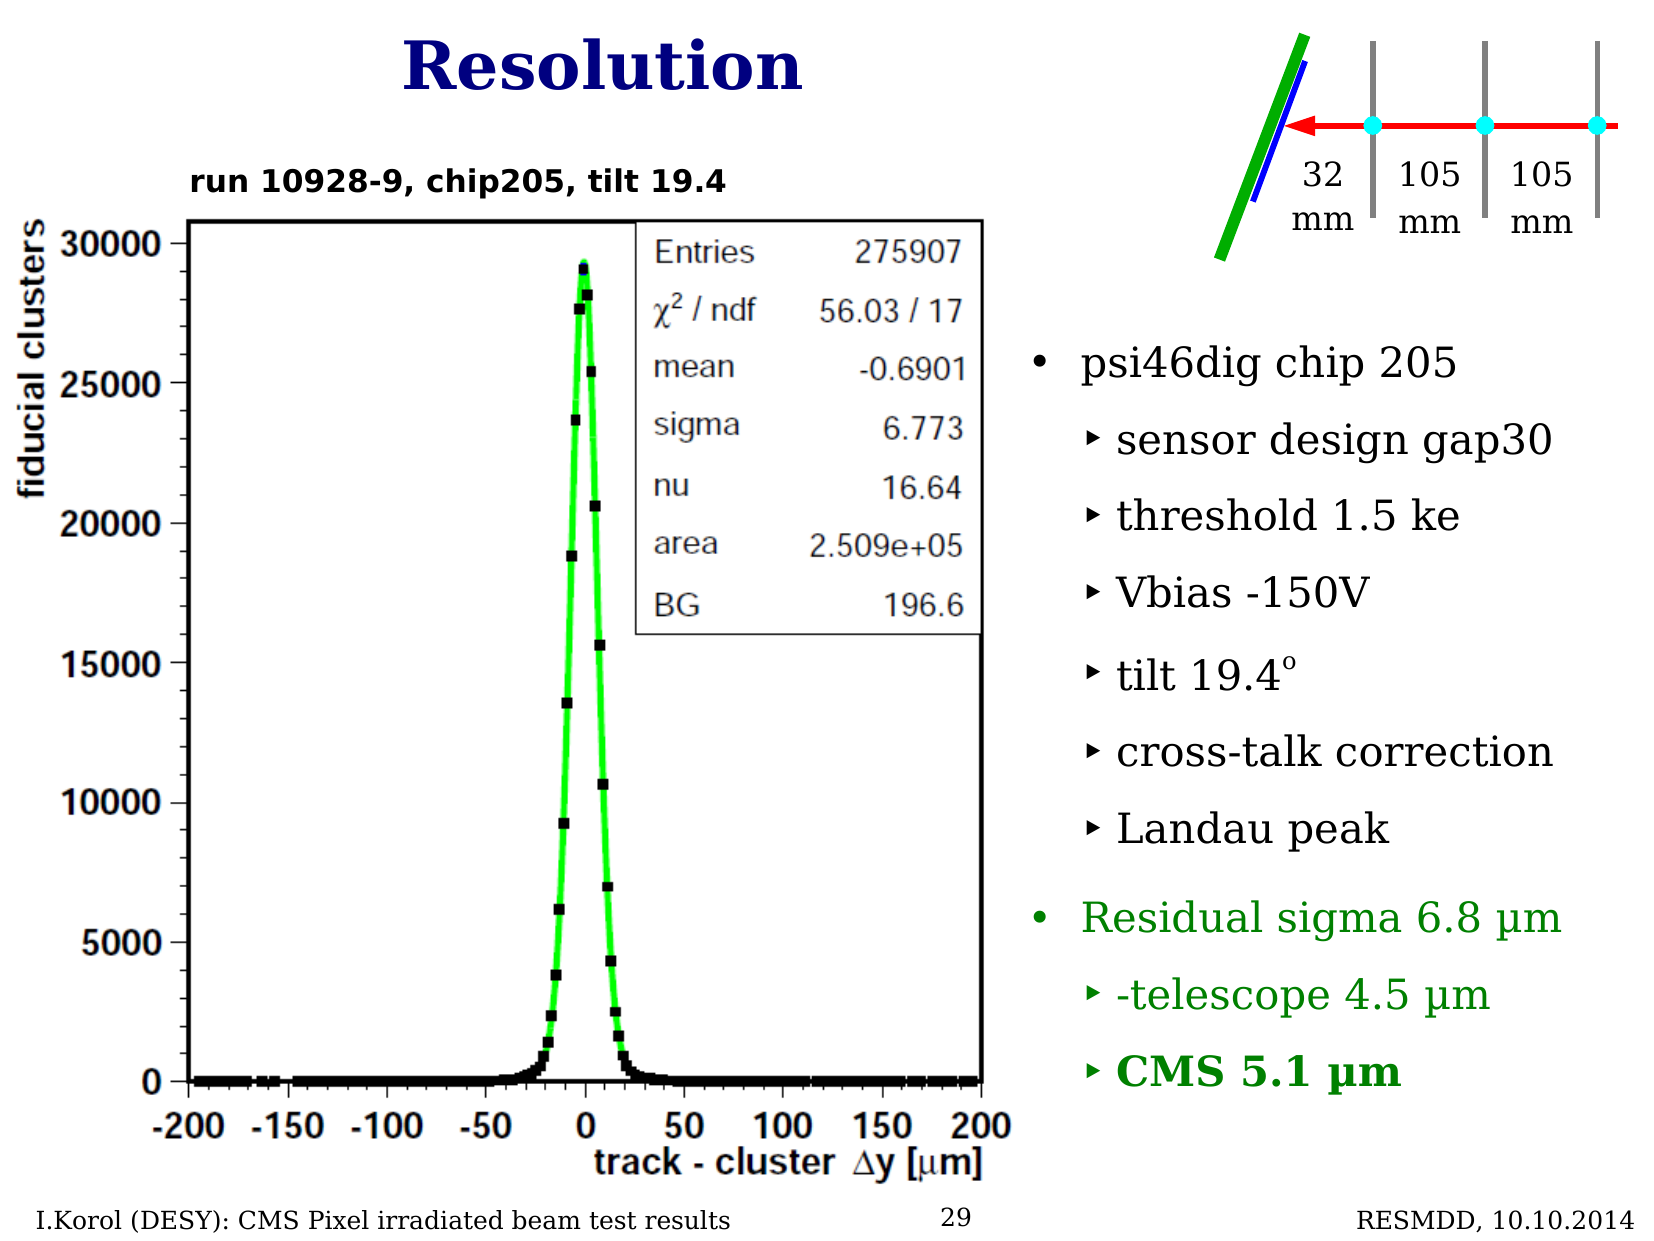

# Resolution
105
mm
105
mm
32
mm
run 10928-9, chip205, tilt 19.4
psi46dig chip 205
sensor design gap30
threshold 1.5 ke
Vbias -150V
tilt 19.4o
cross-talk correction
Landau peak
Residual sigma 6.8 µm
-telescope 4.5 µm
CMS 5.1 µm